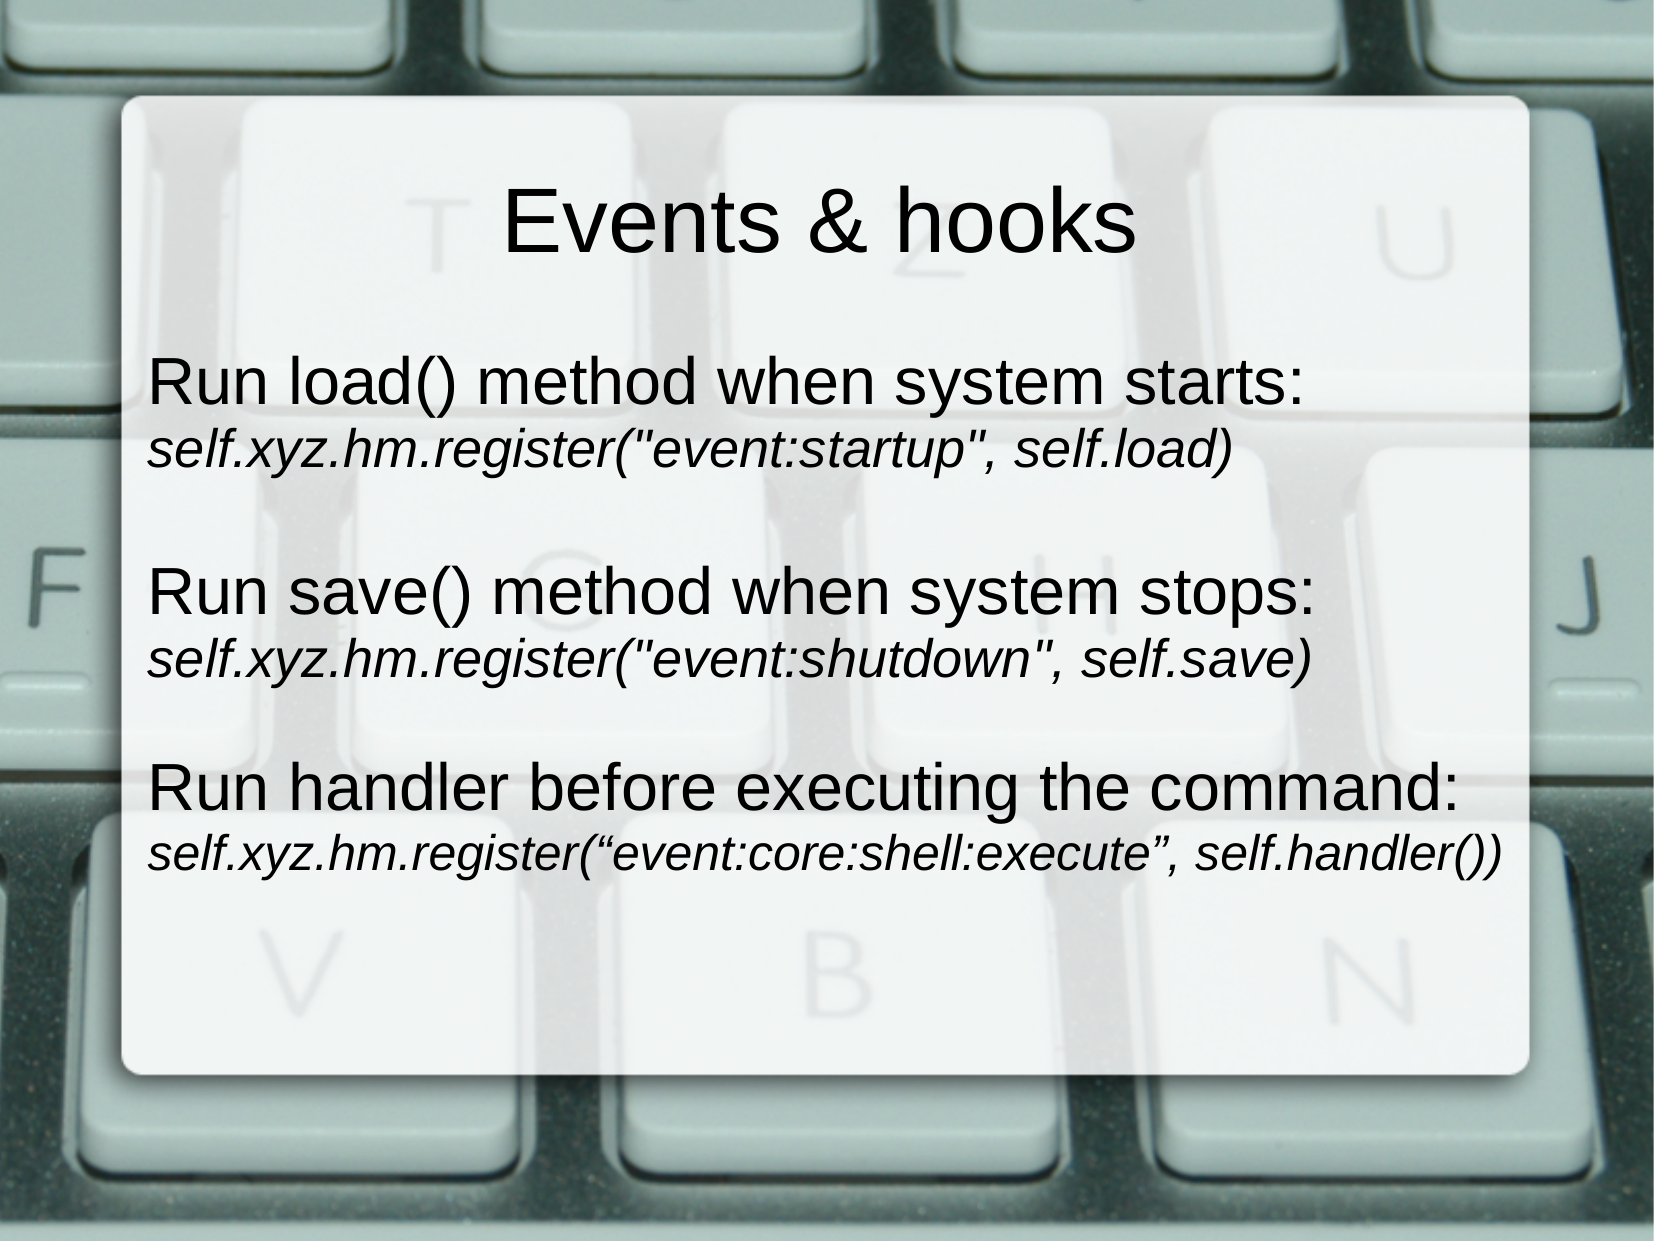

# Events & hooks
Run load() method when system starts:
self.xyz.hm.register("event:startup", self.load)
Run save() method when system stops:
self.xyz.hm.register("event:shutdown", self.save)
Run handler before executing the command:
self.xyz.hm.register(“event:core:shell:execute”, self.handler())